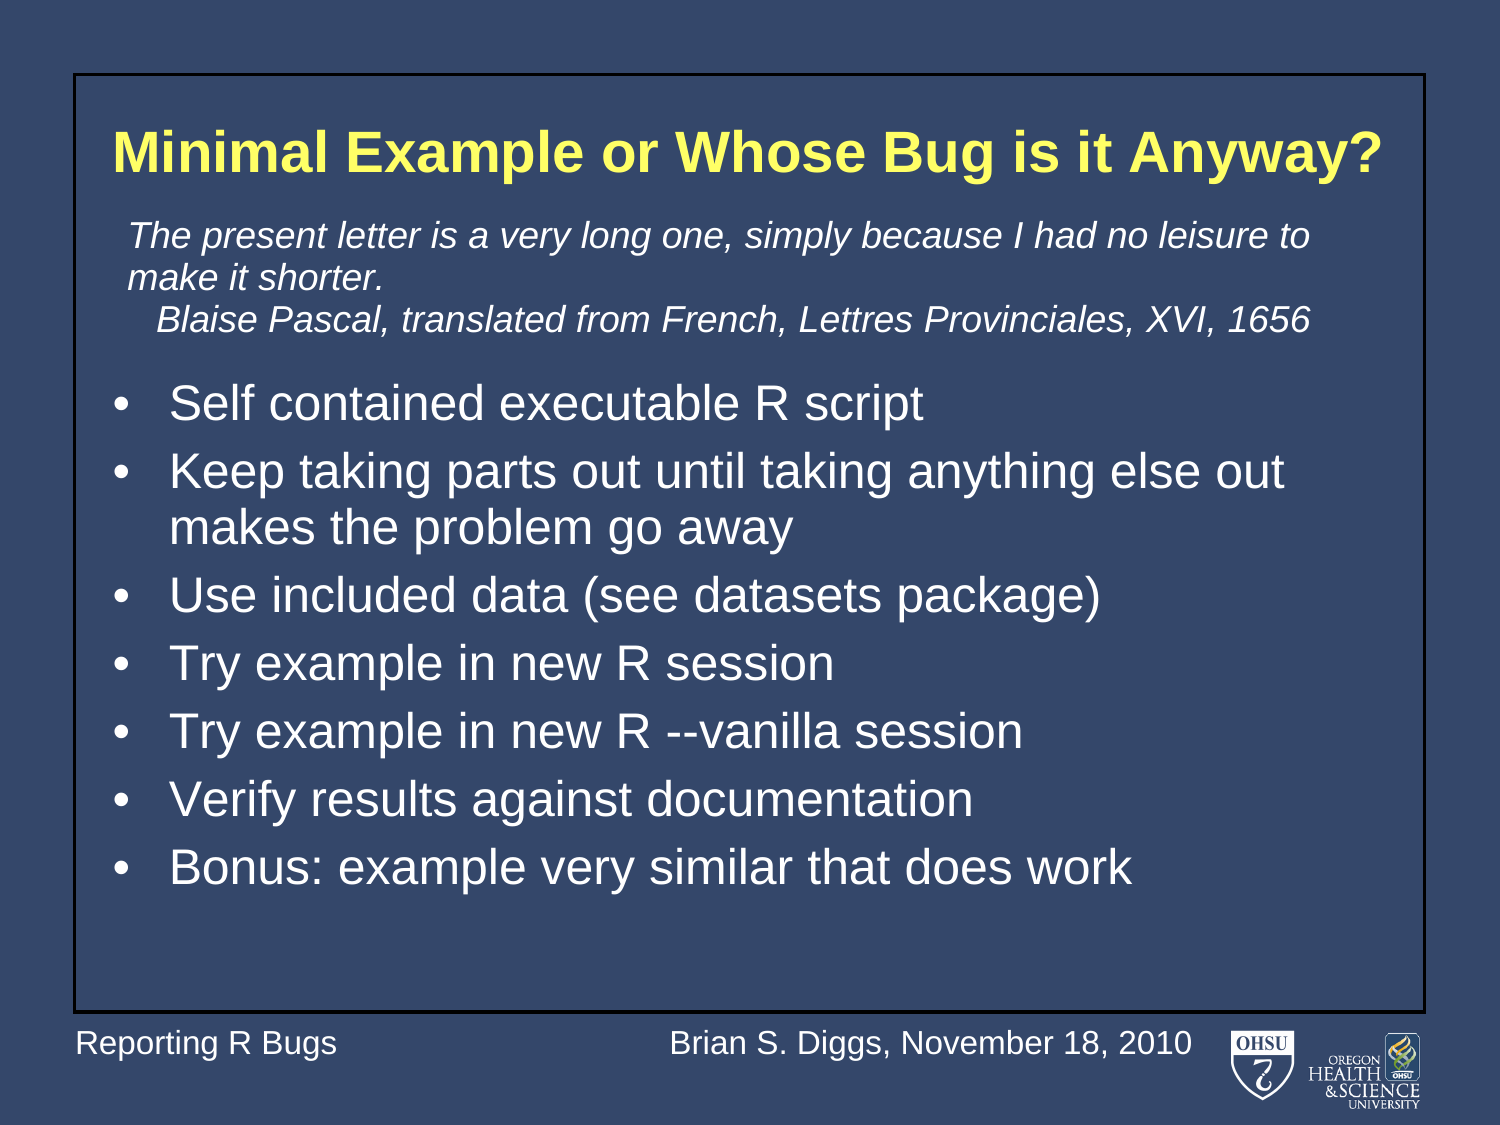

# Minimal Example or Whose Bug is it Anyway?
The present letter is a very long one, simply because I had no leisure to make it shorter.
Blaise Pascal, translated from French, Lettres Provinciales, XVI, 1656
Self contained executable R script
Keep taking parts out until taking anything else out makes the problem go away
Use included data (see datasets package)
Try example in new R session
Try example in new R --vanilla session
Verify results against documentation
Bonus: example very similar that does work
Reporting R Bugs  Brian S. Diggs, November 18, 2010